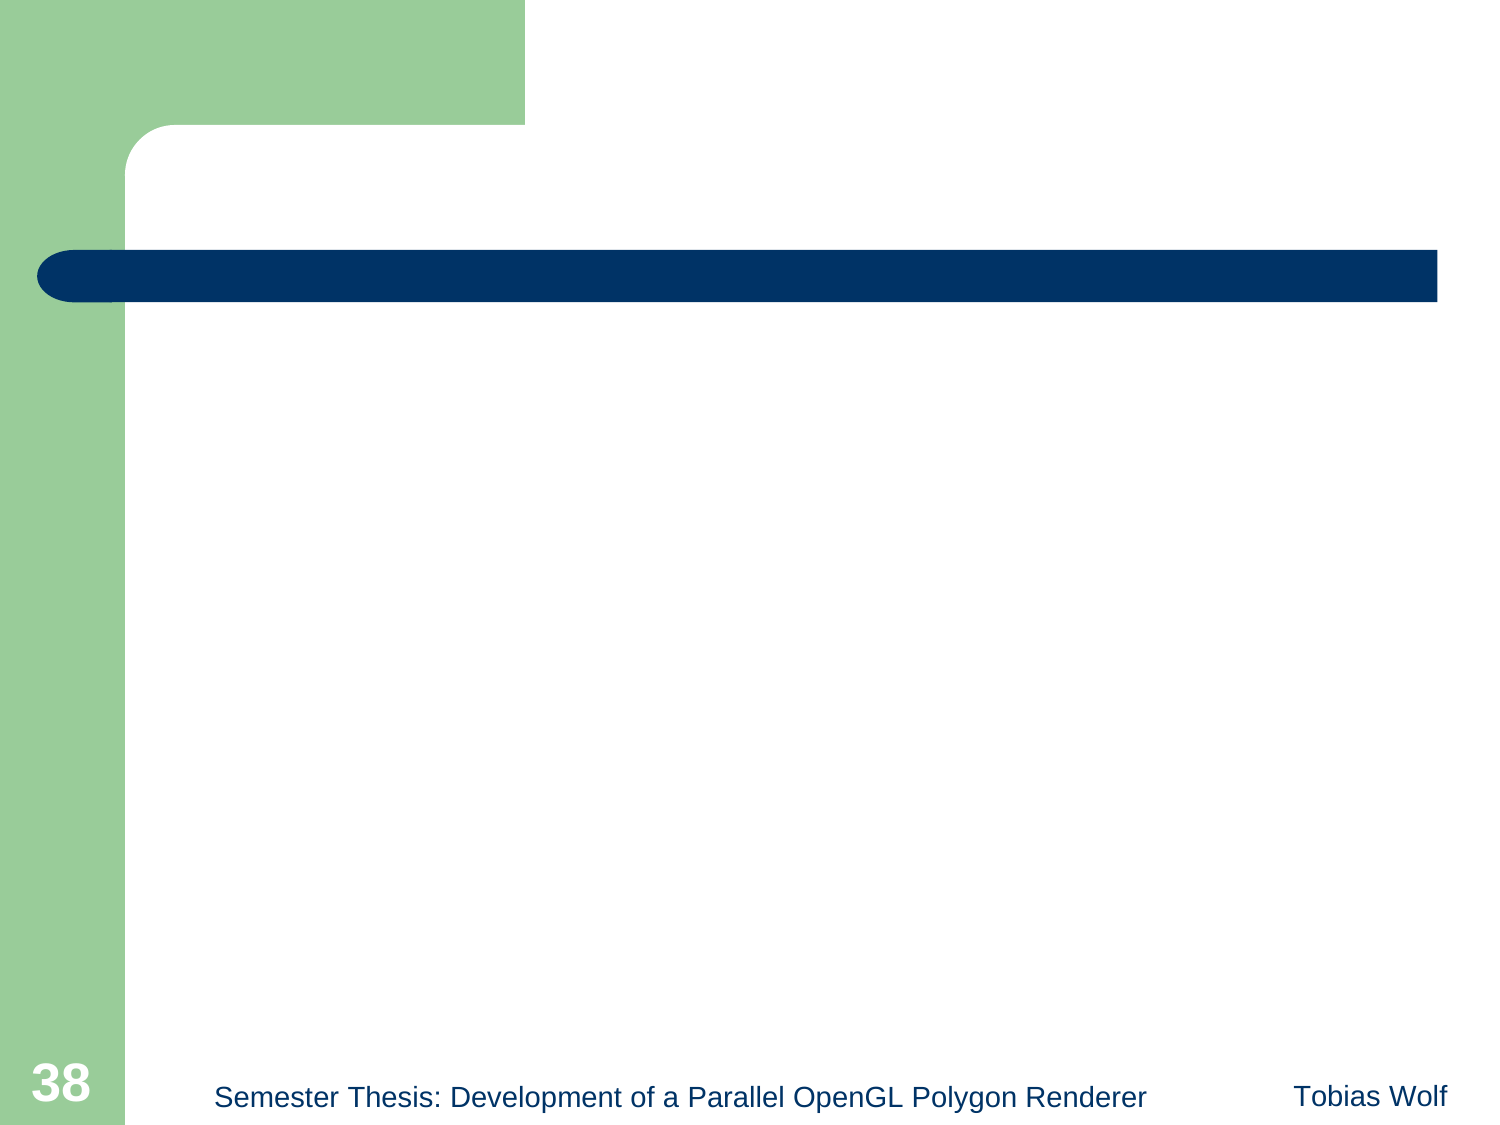

38
Tobias Wolf
Semester Thesis: Development of a Parallel OpenGL Polygon Renderer